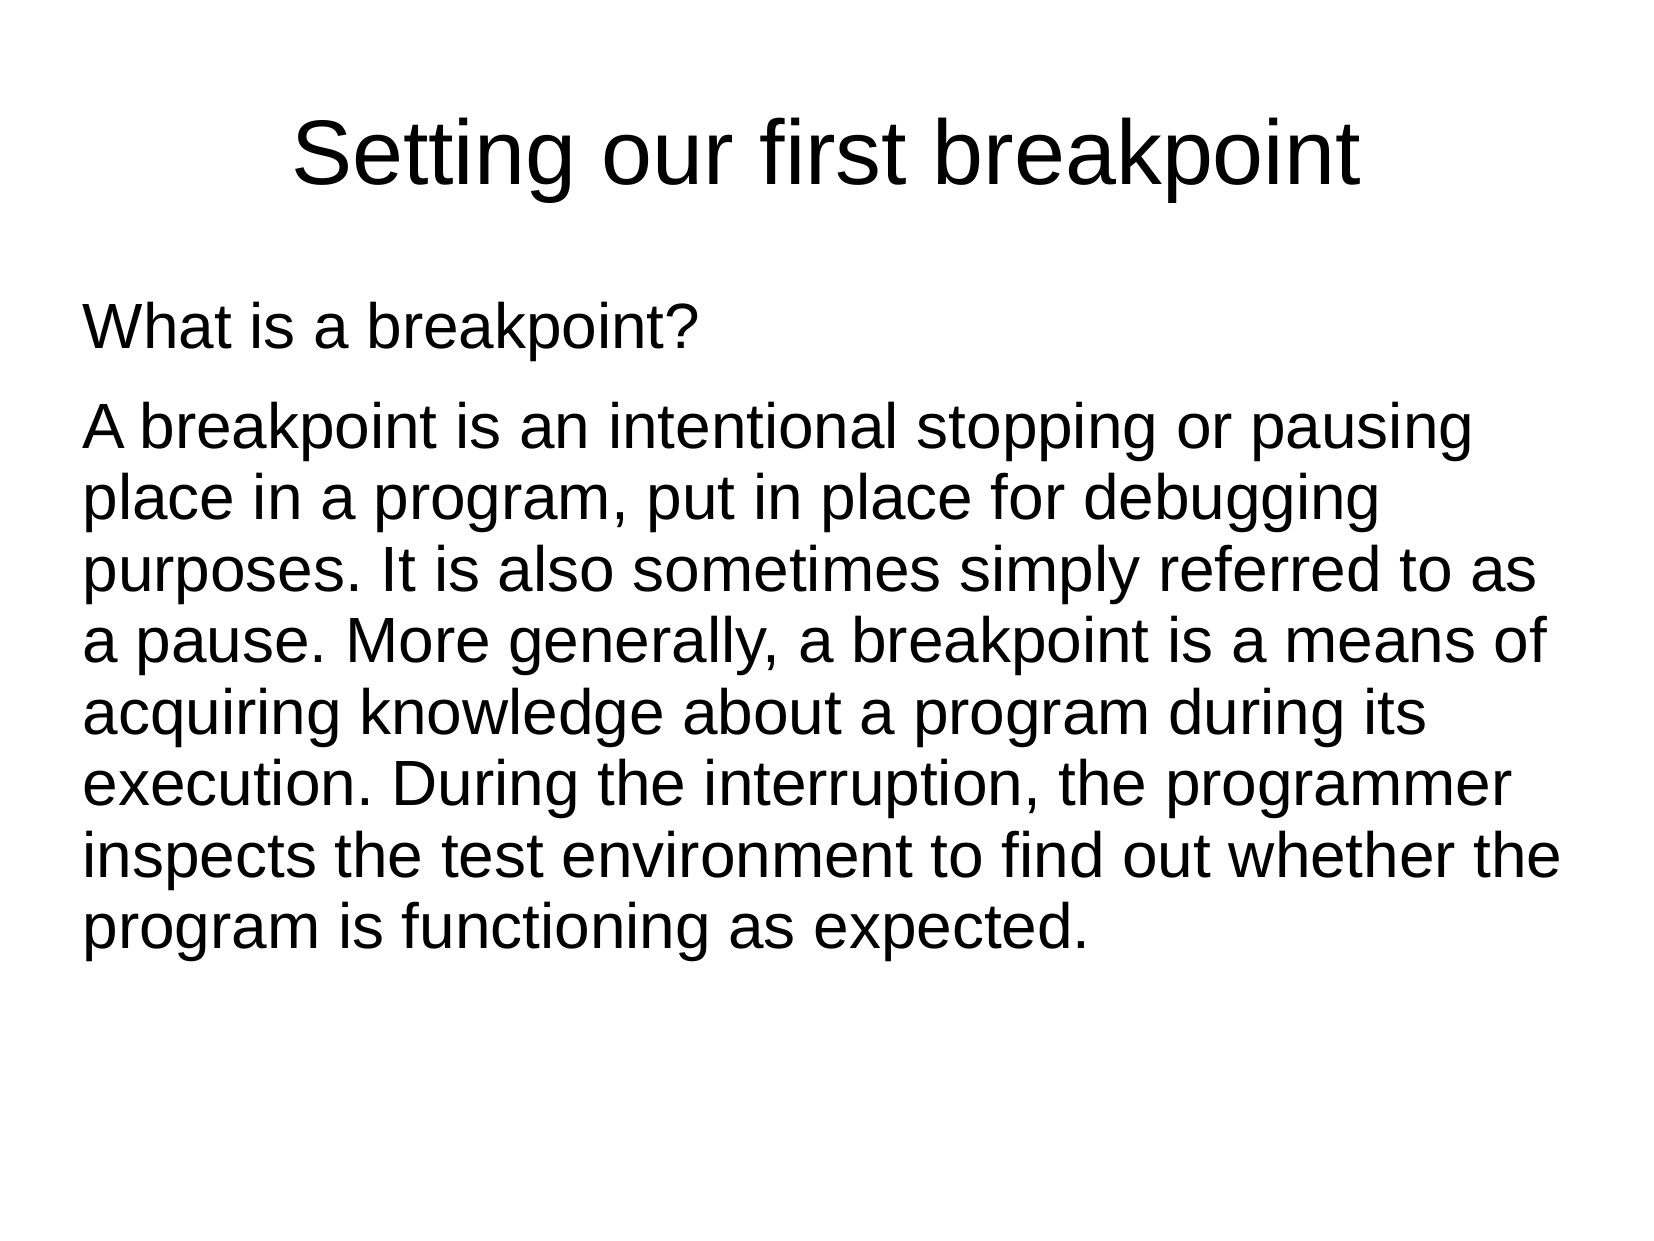

# Setting our first breakpoint
What is a breakpoint?
A breakpoint is an intentional stopping or pausing place in a program, put in place for debugging purposes. It is also sometimes simply referred to as a pause. More generally, a breakpoint is a means of acquiring knowledge about a program during its execution. During the interruption, the programmer inspects the test environment to find out whether the program is functioning as expected.